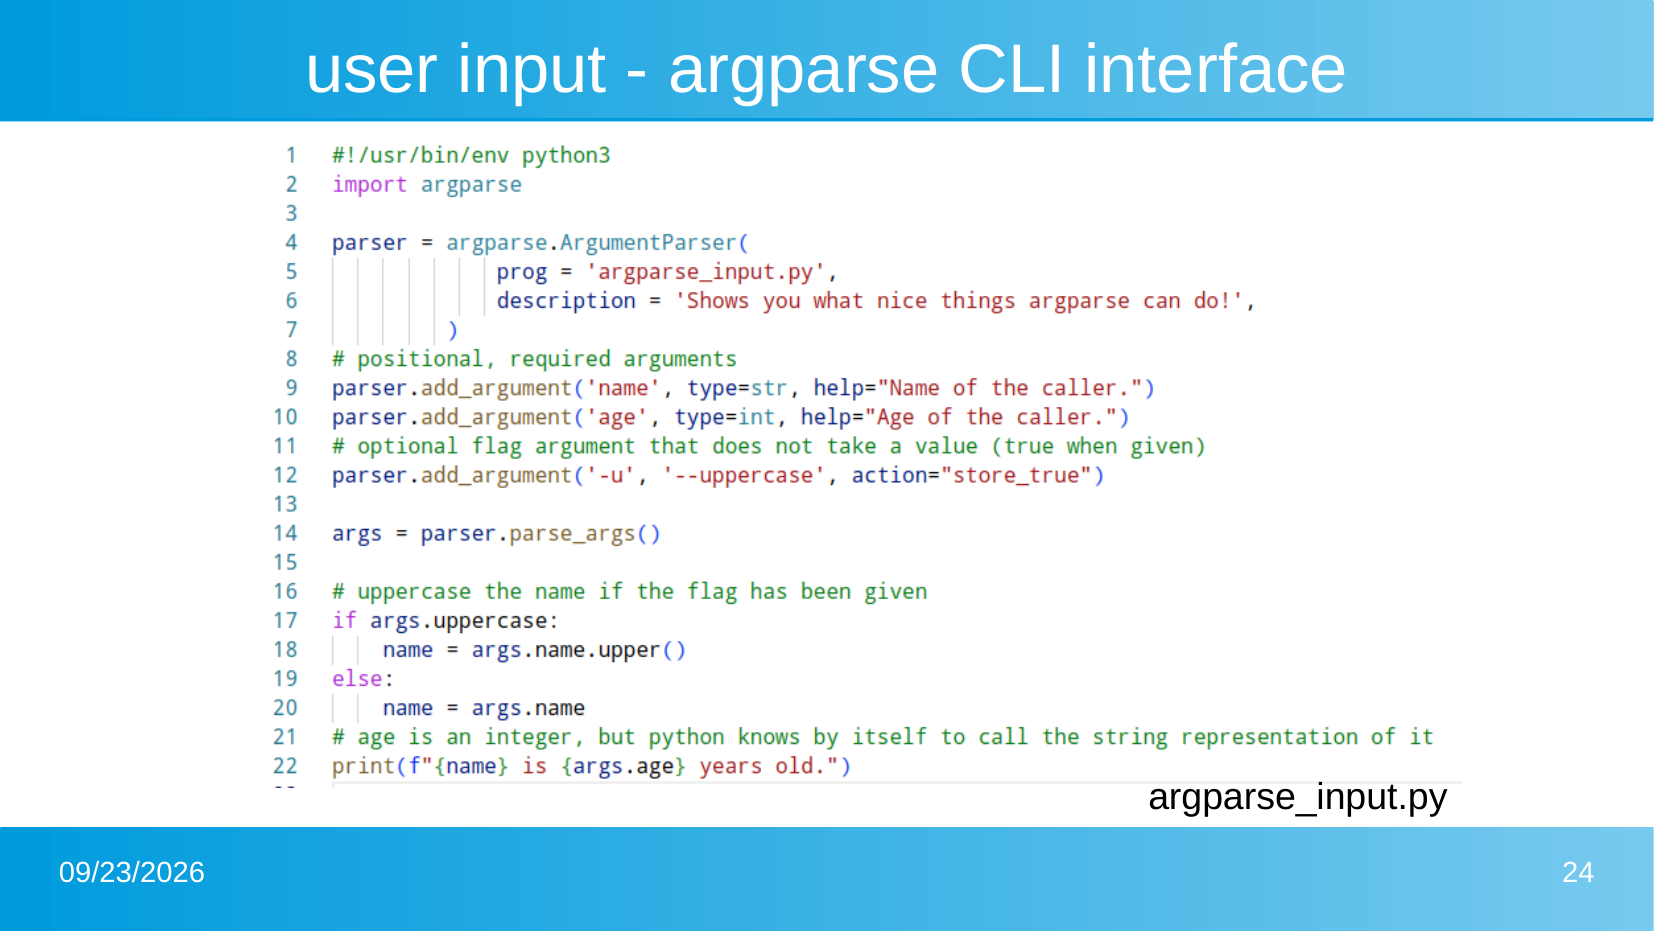

# user input - argparse CLI interface
argparse_input.py
24